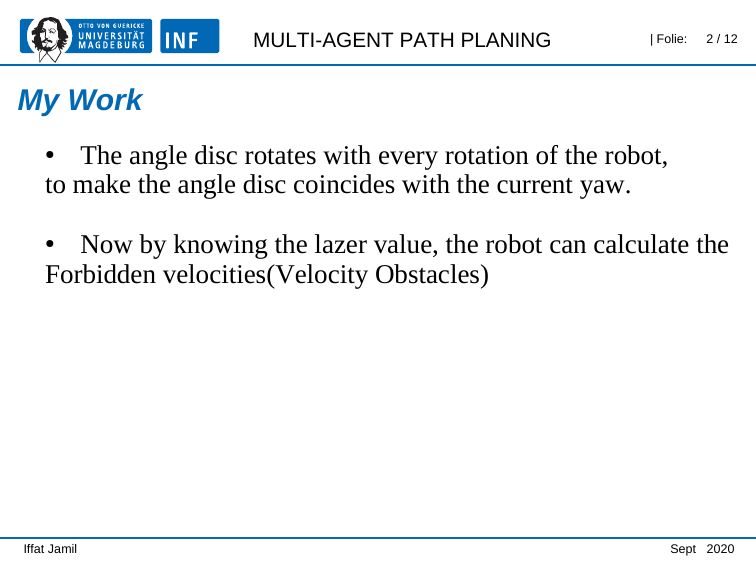

The angle disc rotates with every rotation of the robot,
to make the angle disc coincides with the current yaw.
Now by knowing the lazer value, the robot can calculate the
Forbidden velocities(Velocity Obstacles)
MULTI-AGENT PATH PLANING
| Folie:
2 / 12
My Work
 Iffat Jamil
 Sept
2020